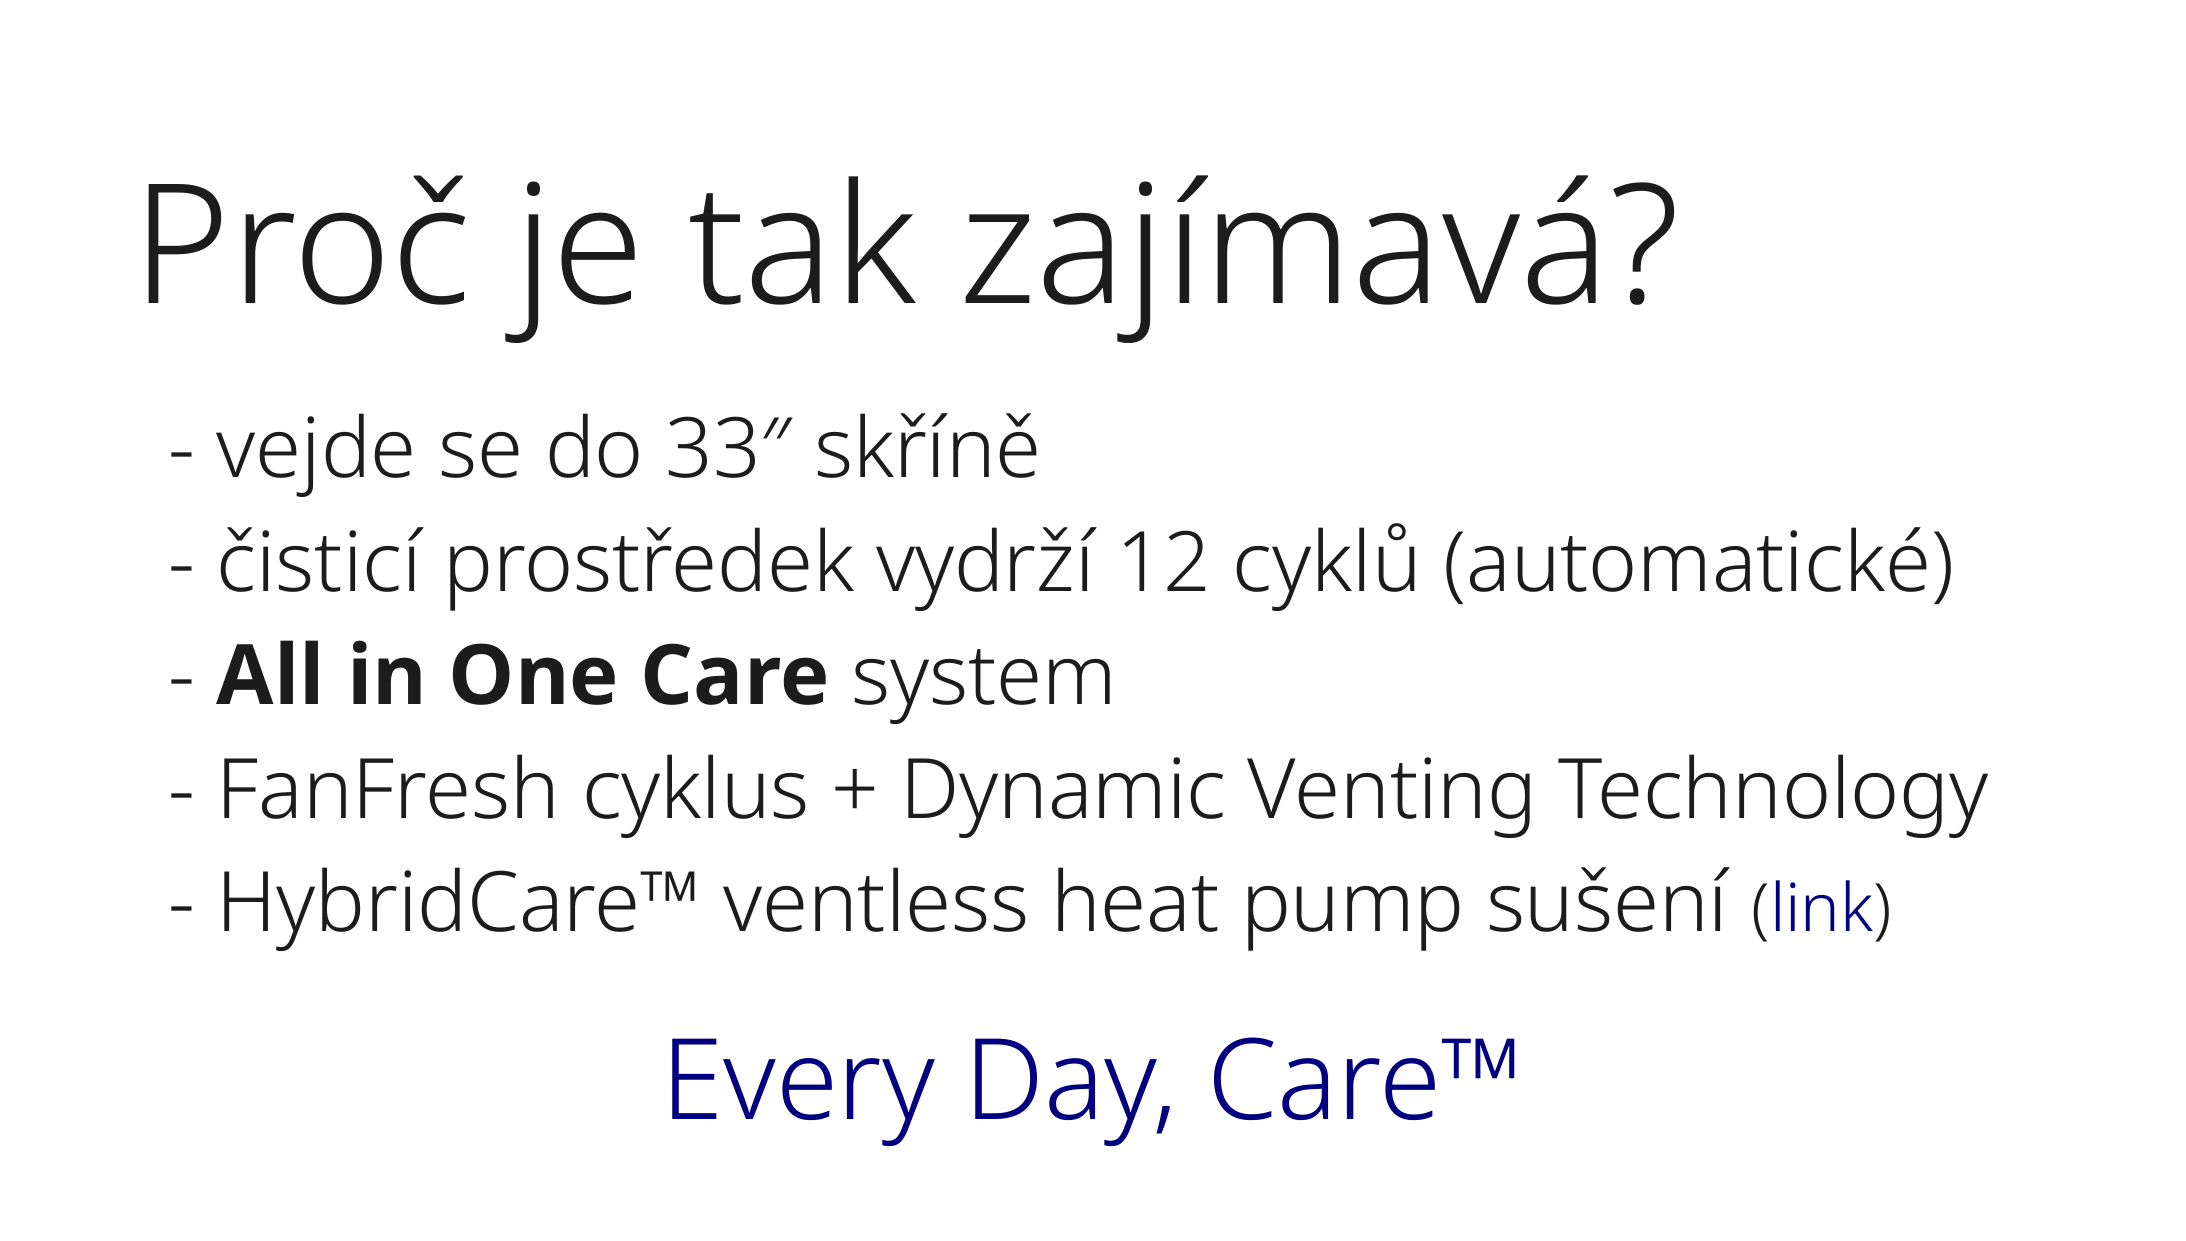

Proč je tak zajímavá?
- vejde se do 33″ skříně
- čisticí prostředek vydrží 12 cyklů (automatické)
- All in One Care system
- FanFresh cyklus + Dynamic Venting Technology
- HybridCare™ ventless heat pump sušení (link)
Every Day, Care™